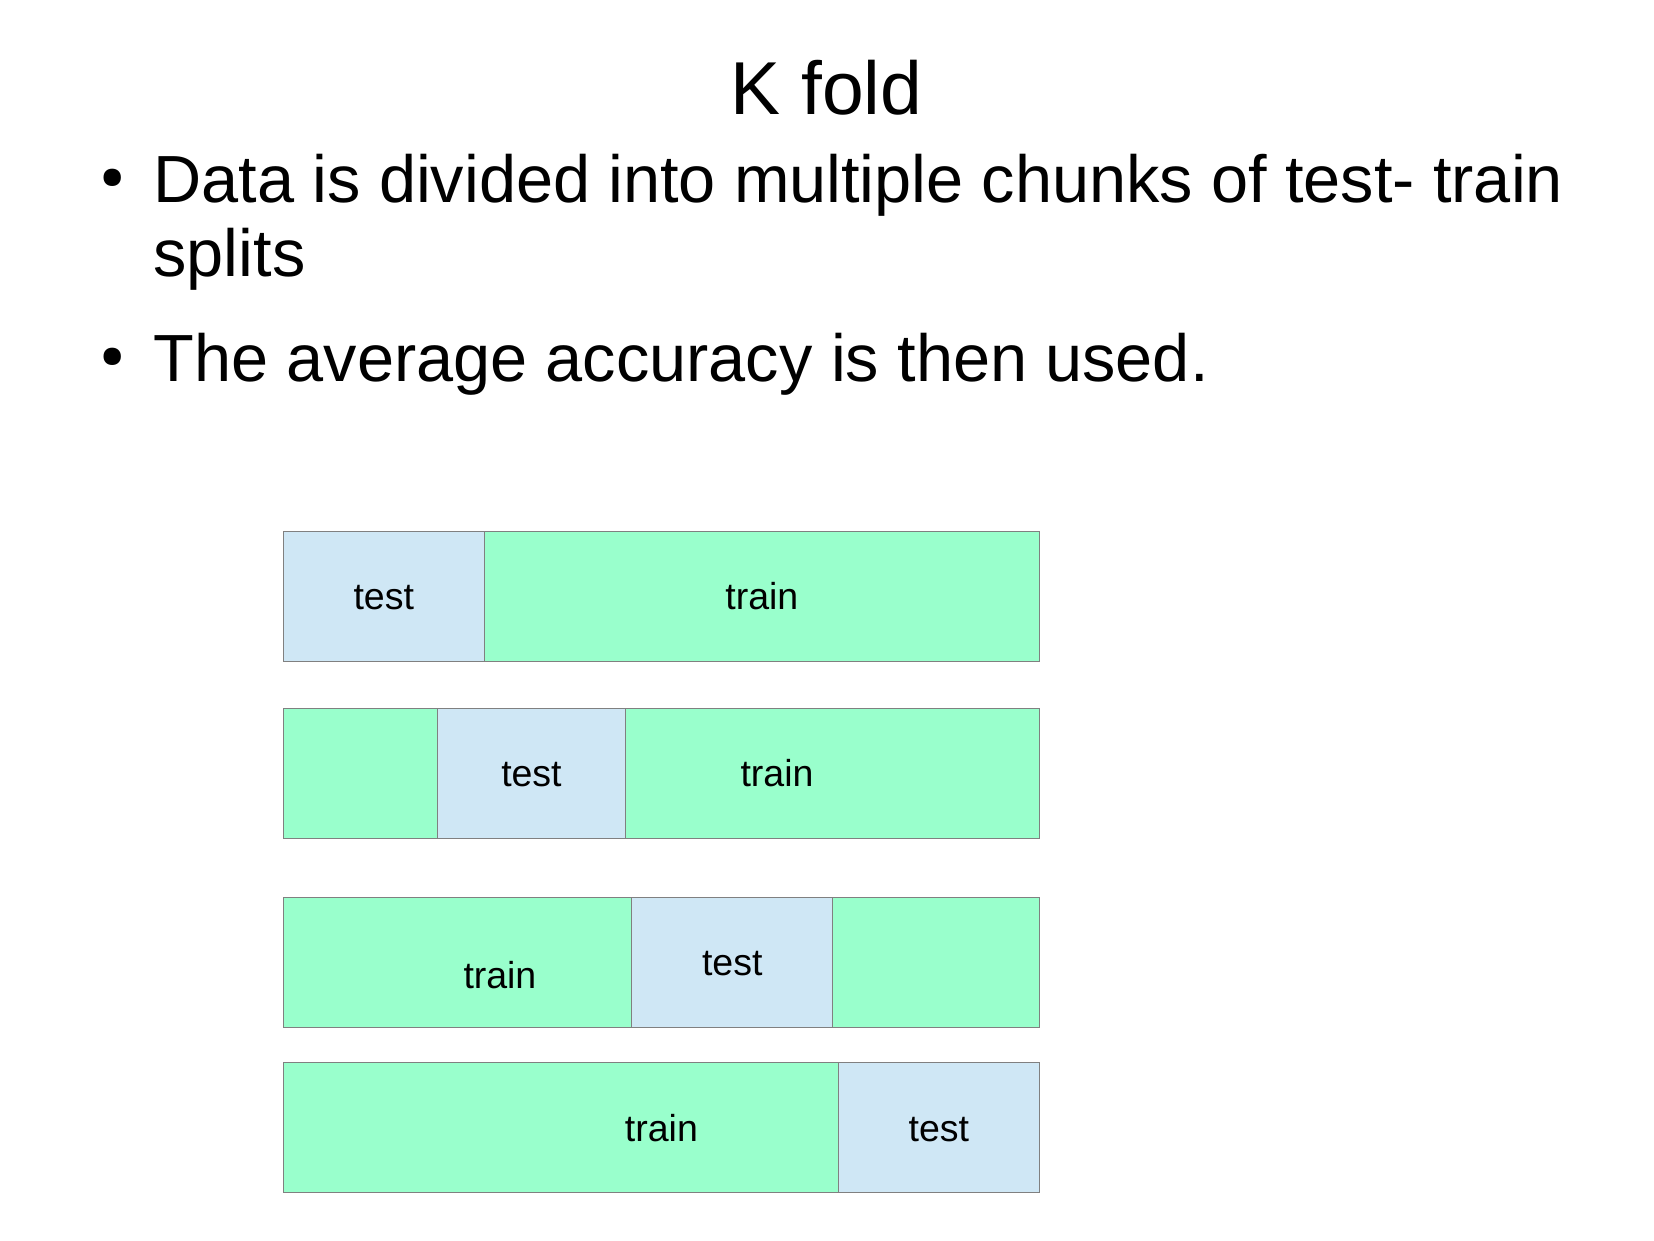

# K fold
Data is divided into multiple chunks of test- train splits
The average accuracy is then used.
test
train
 train
test
 test
test
train
train
test